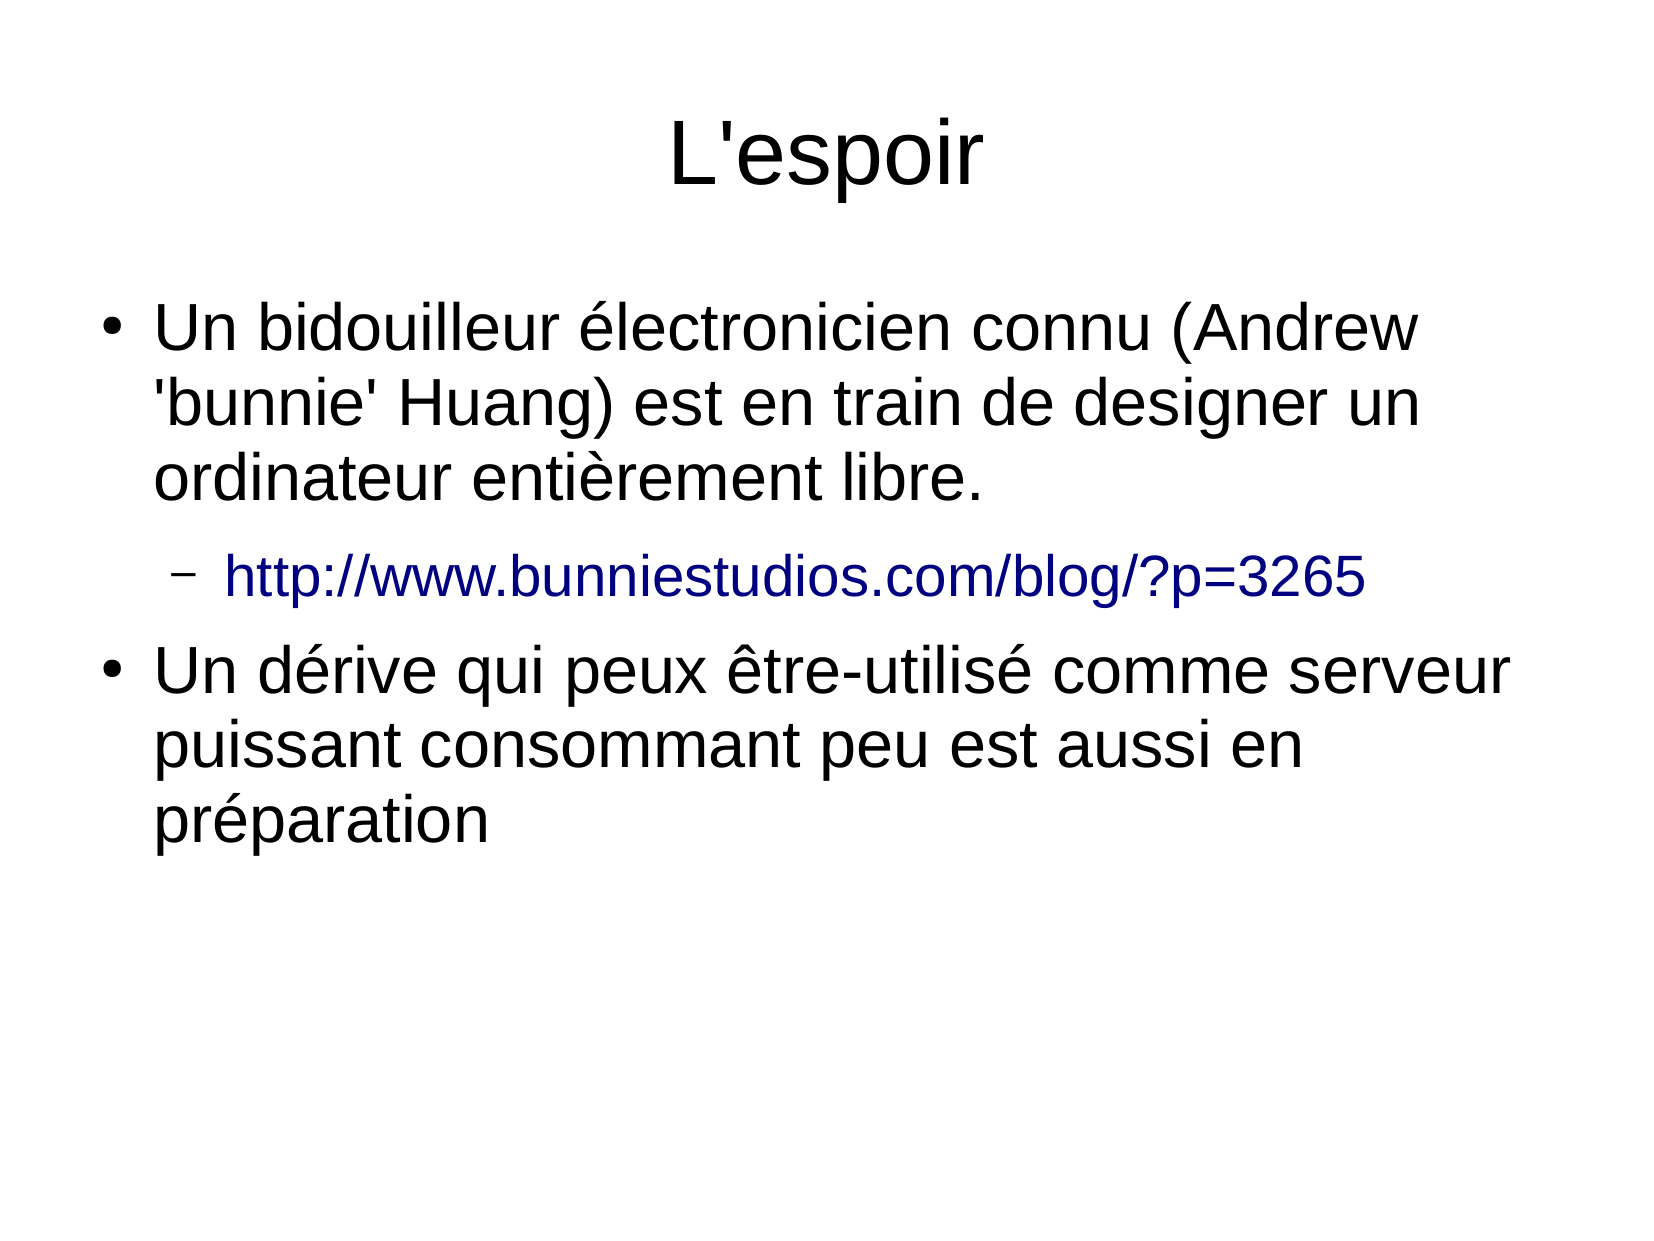

# L'espoir
Un bidouilleur électronicien connu (Andrew 'bunnie' Huang) est en train de designer un ordinateur entièrement libre.
http://www.bunniestudios.com/blog/?p=3265
Un dérive qui peux être-utilisé comme serveur puissant consommant peu est aussi en préparation